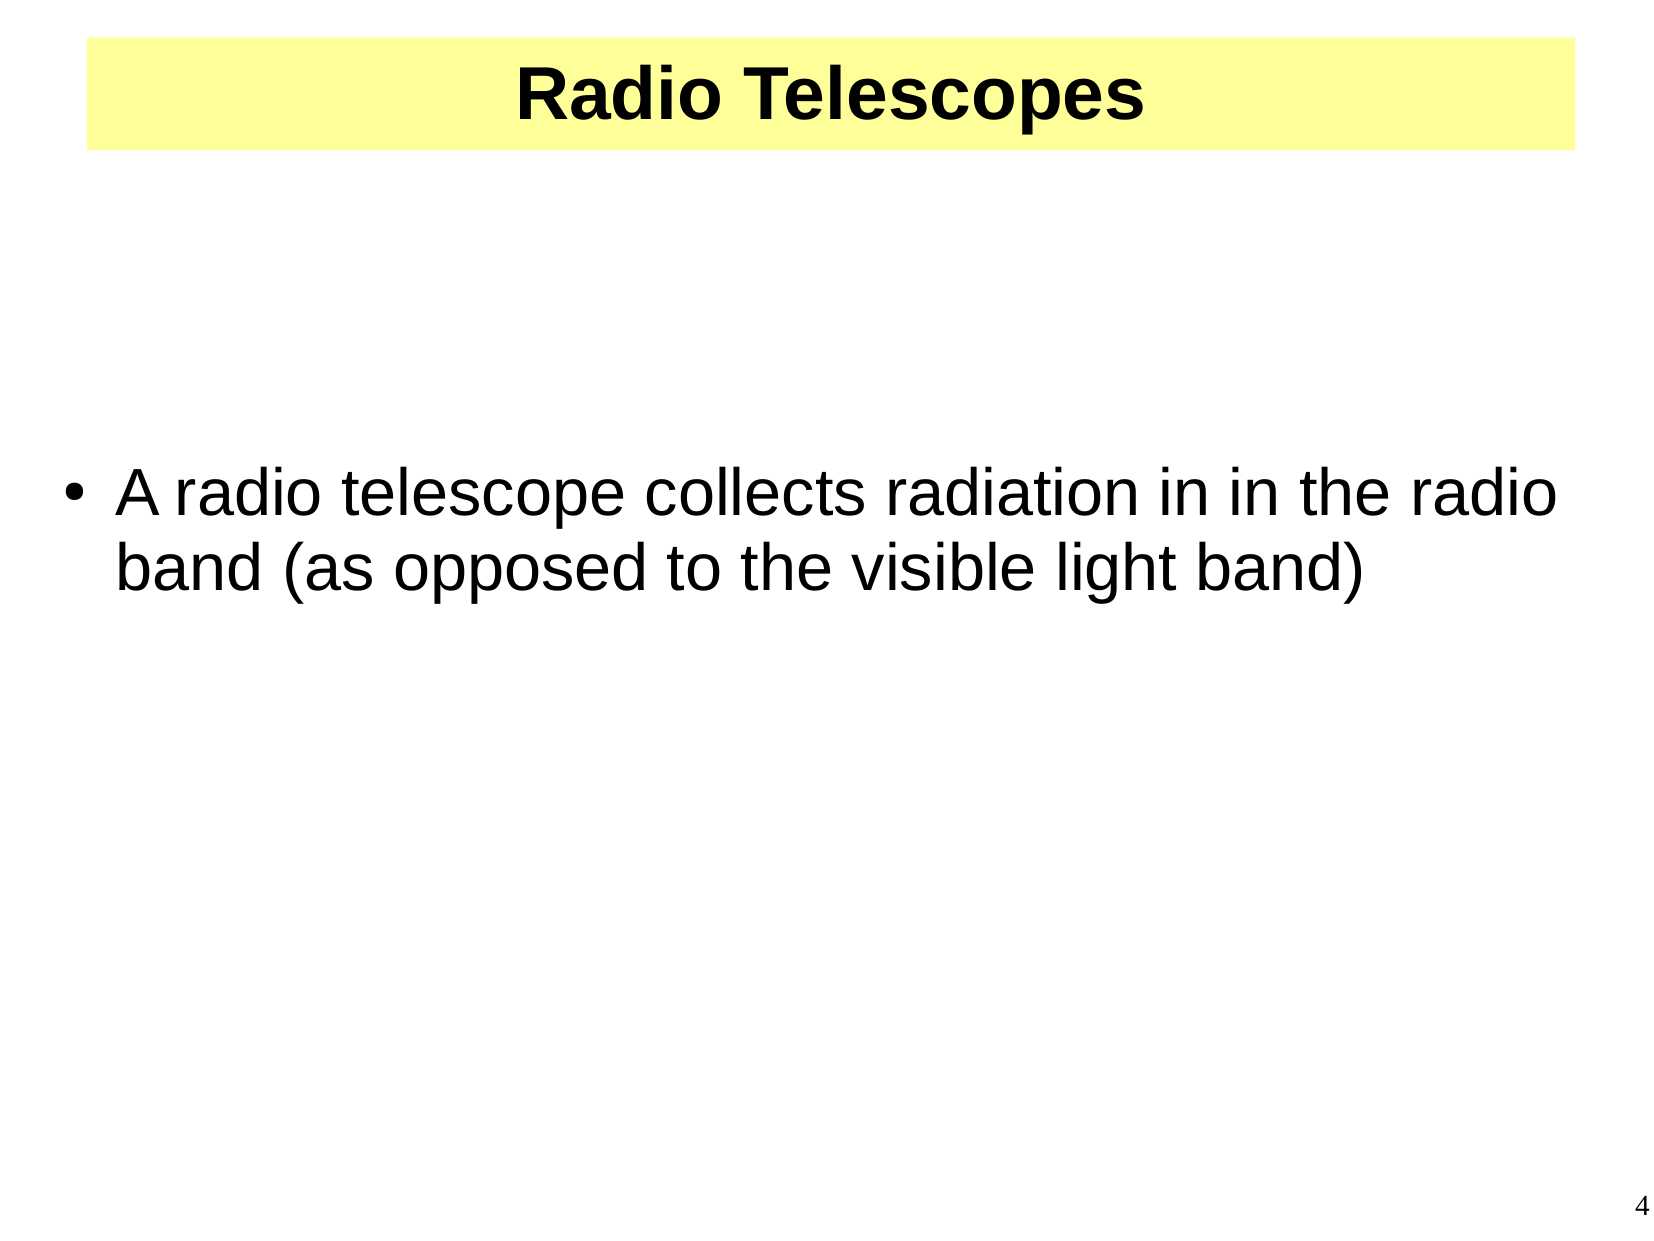

# Radio Telescopes
A radio telescope collects radiation in in the radio band (as opposed to the visible light band)
4